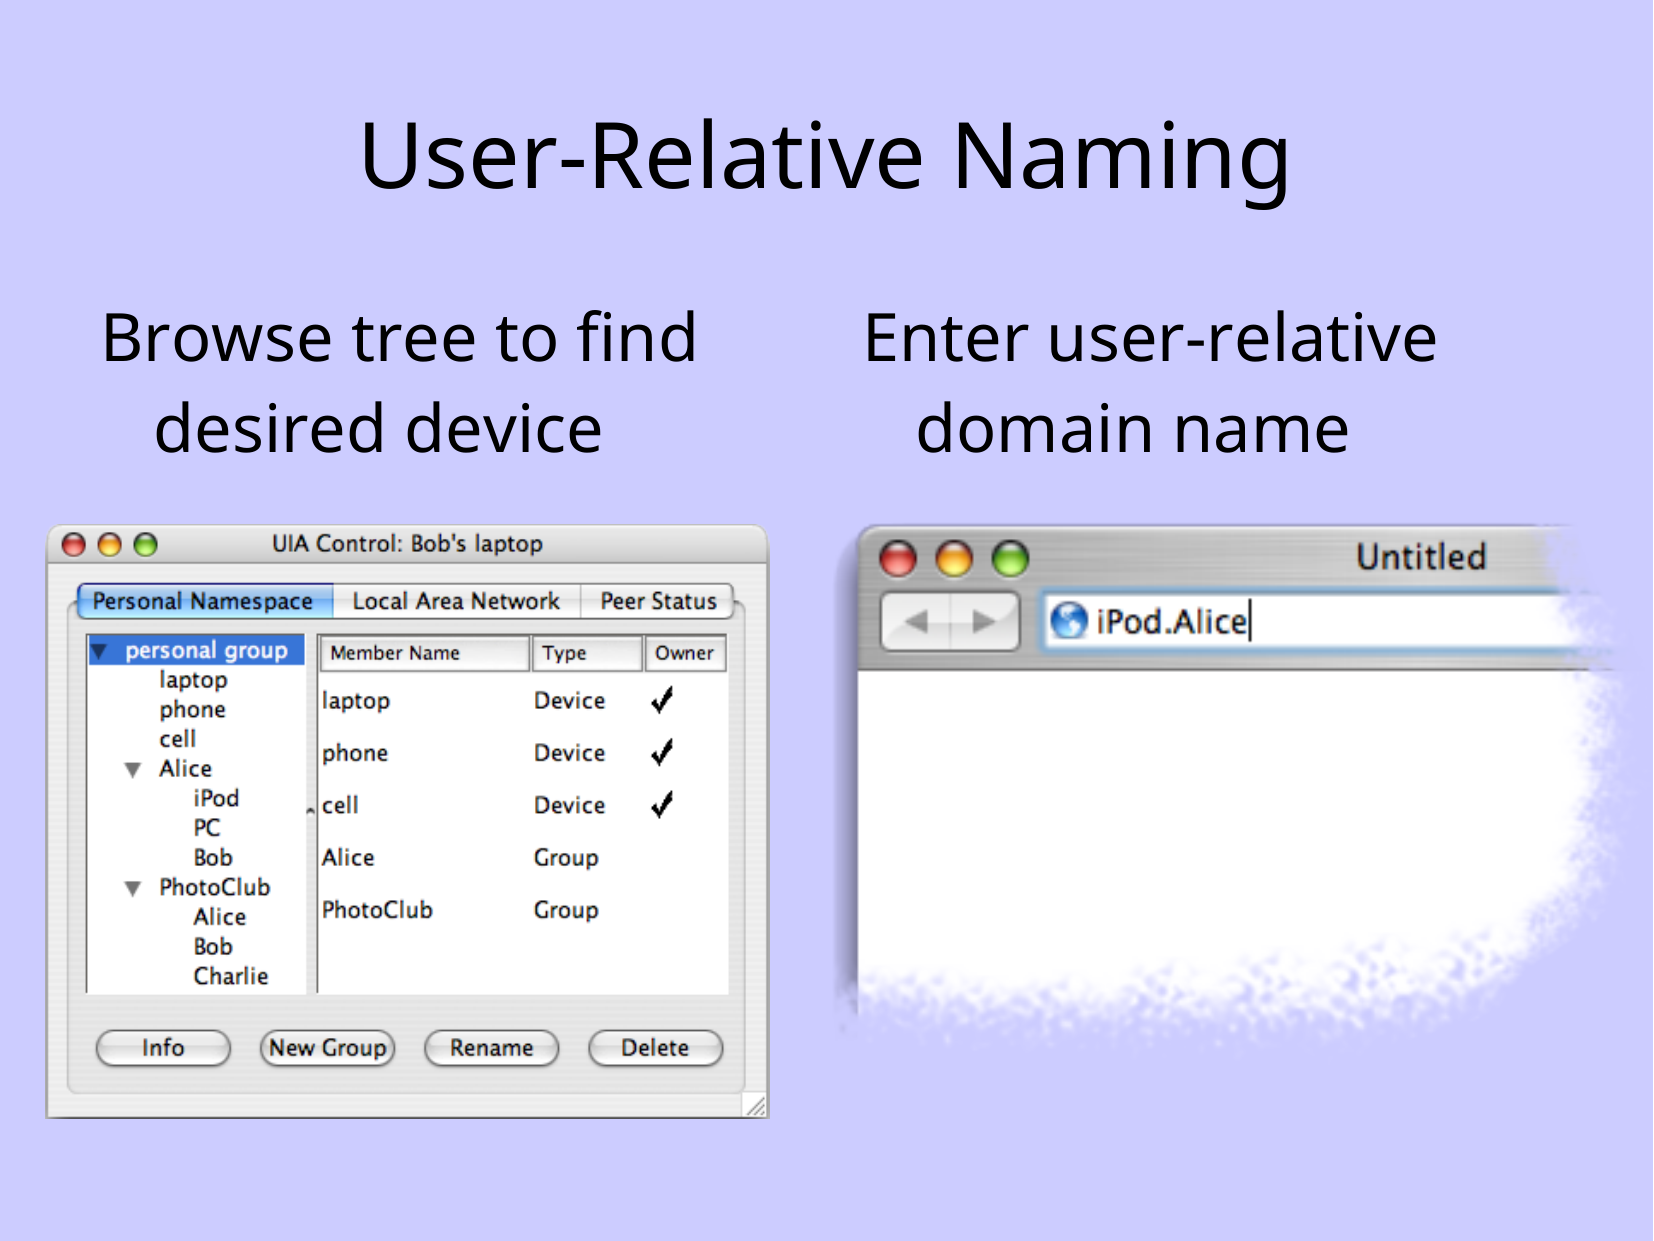

# User-Relative Naming
Browse tree to find desired device
Enter user-relative domain name